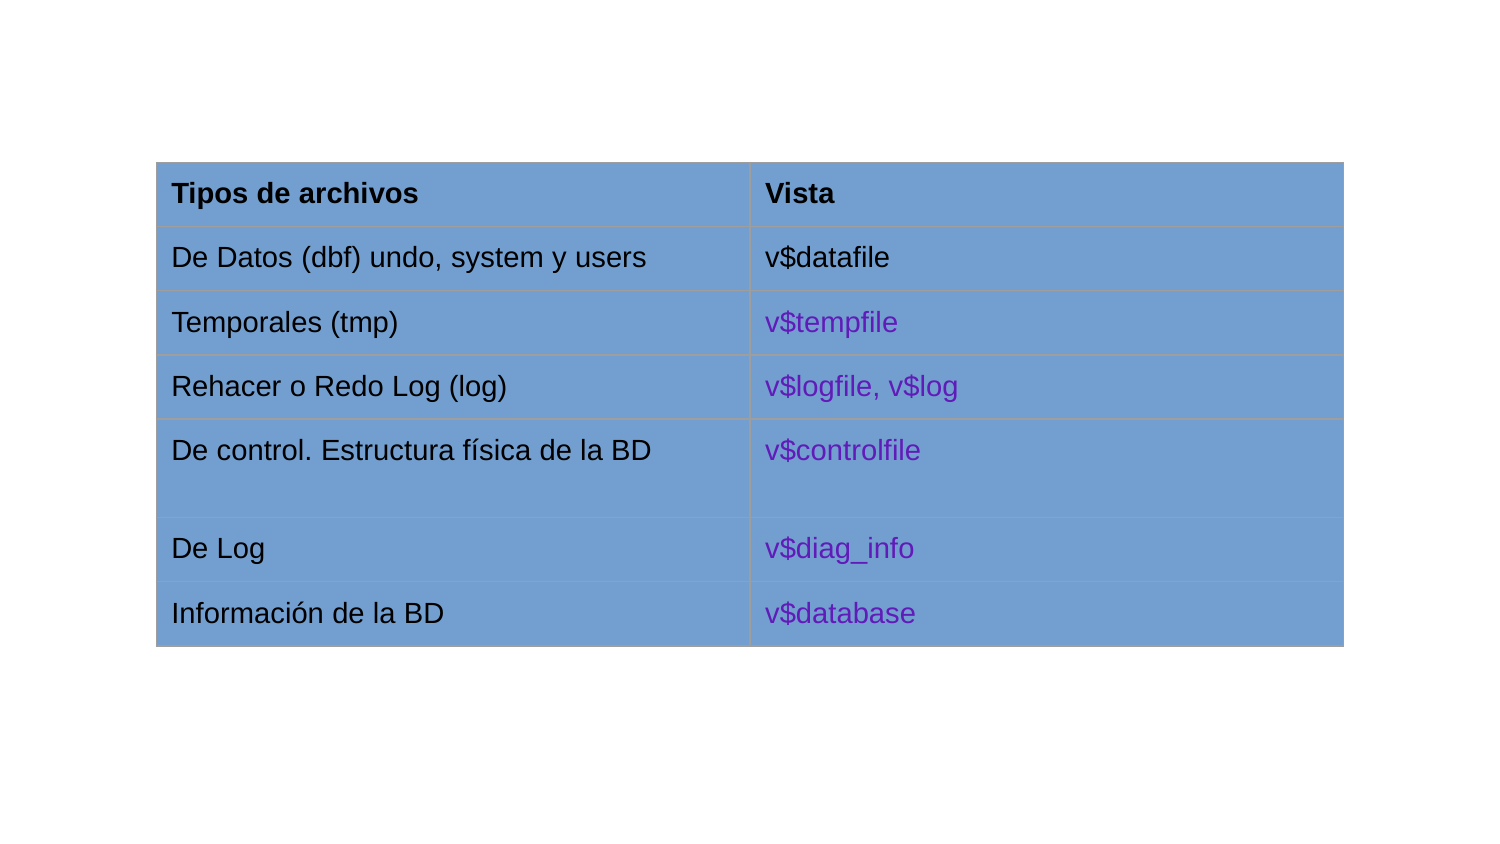

| Tipos de archivos | Vista |
| --- | --- |
| De Datos (dbf) undo, system y users | v$datafile |
| Temporales (tmp) | v$tempfile |
| Rehacer o Redo Log (log) | v$logfile, v$log |
| De control. Estructura física de la BD | v$controlfile |
| De Log | v$diag\_info |
| Información de la BD | v$database |